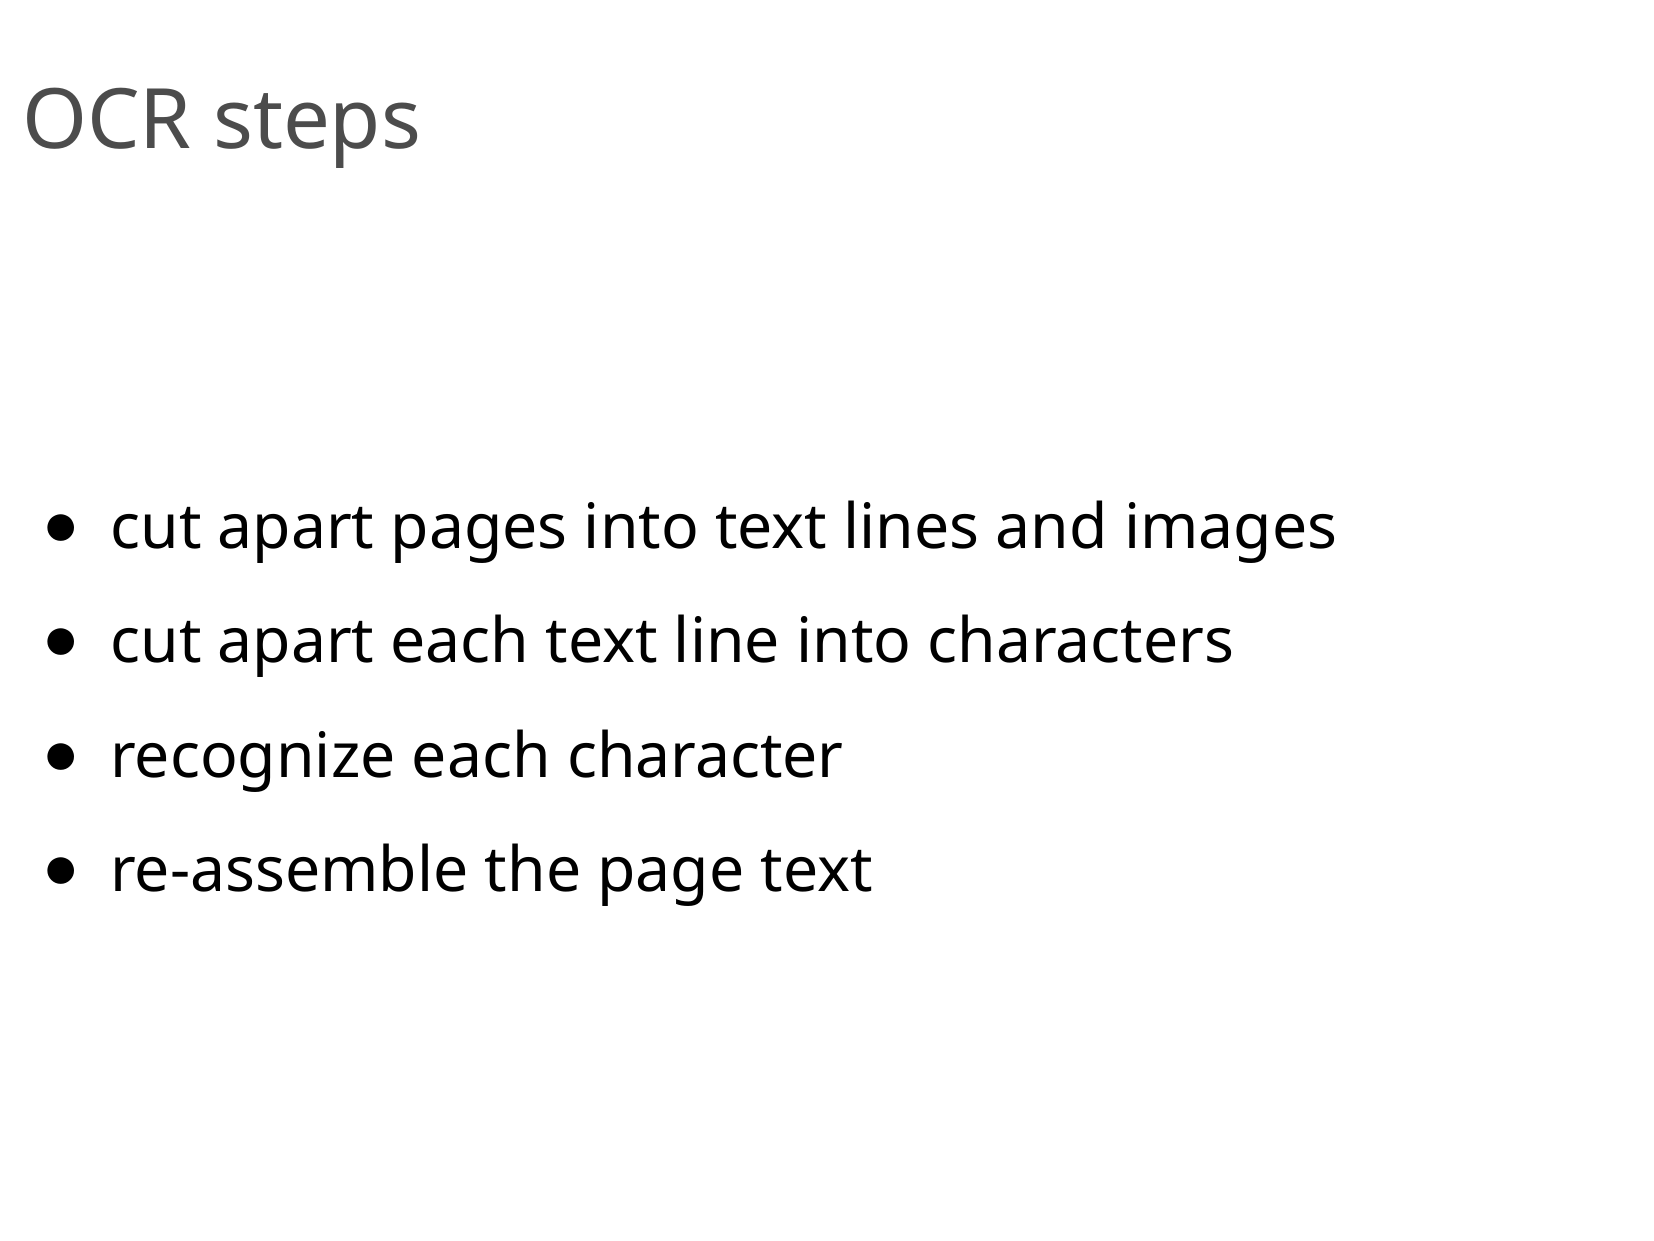

# OCR steps
cut apart pages into text lines and images
cut apart each text line into characters
recognize each character
re-assemble the page text